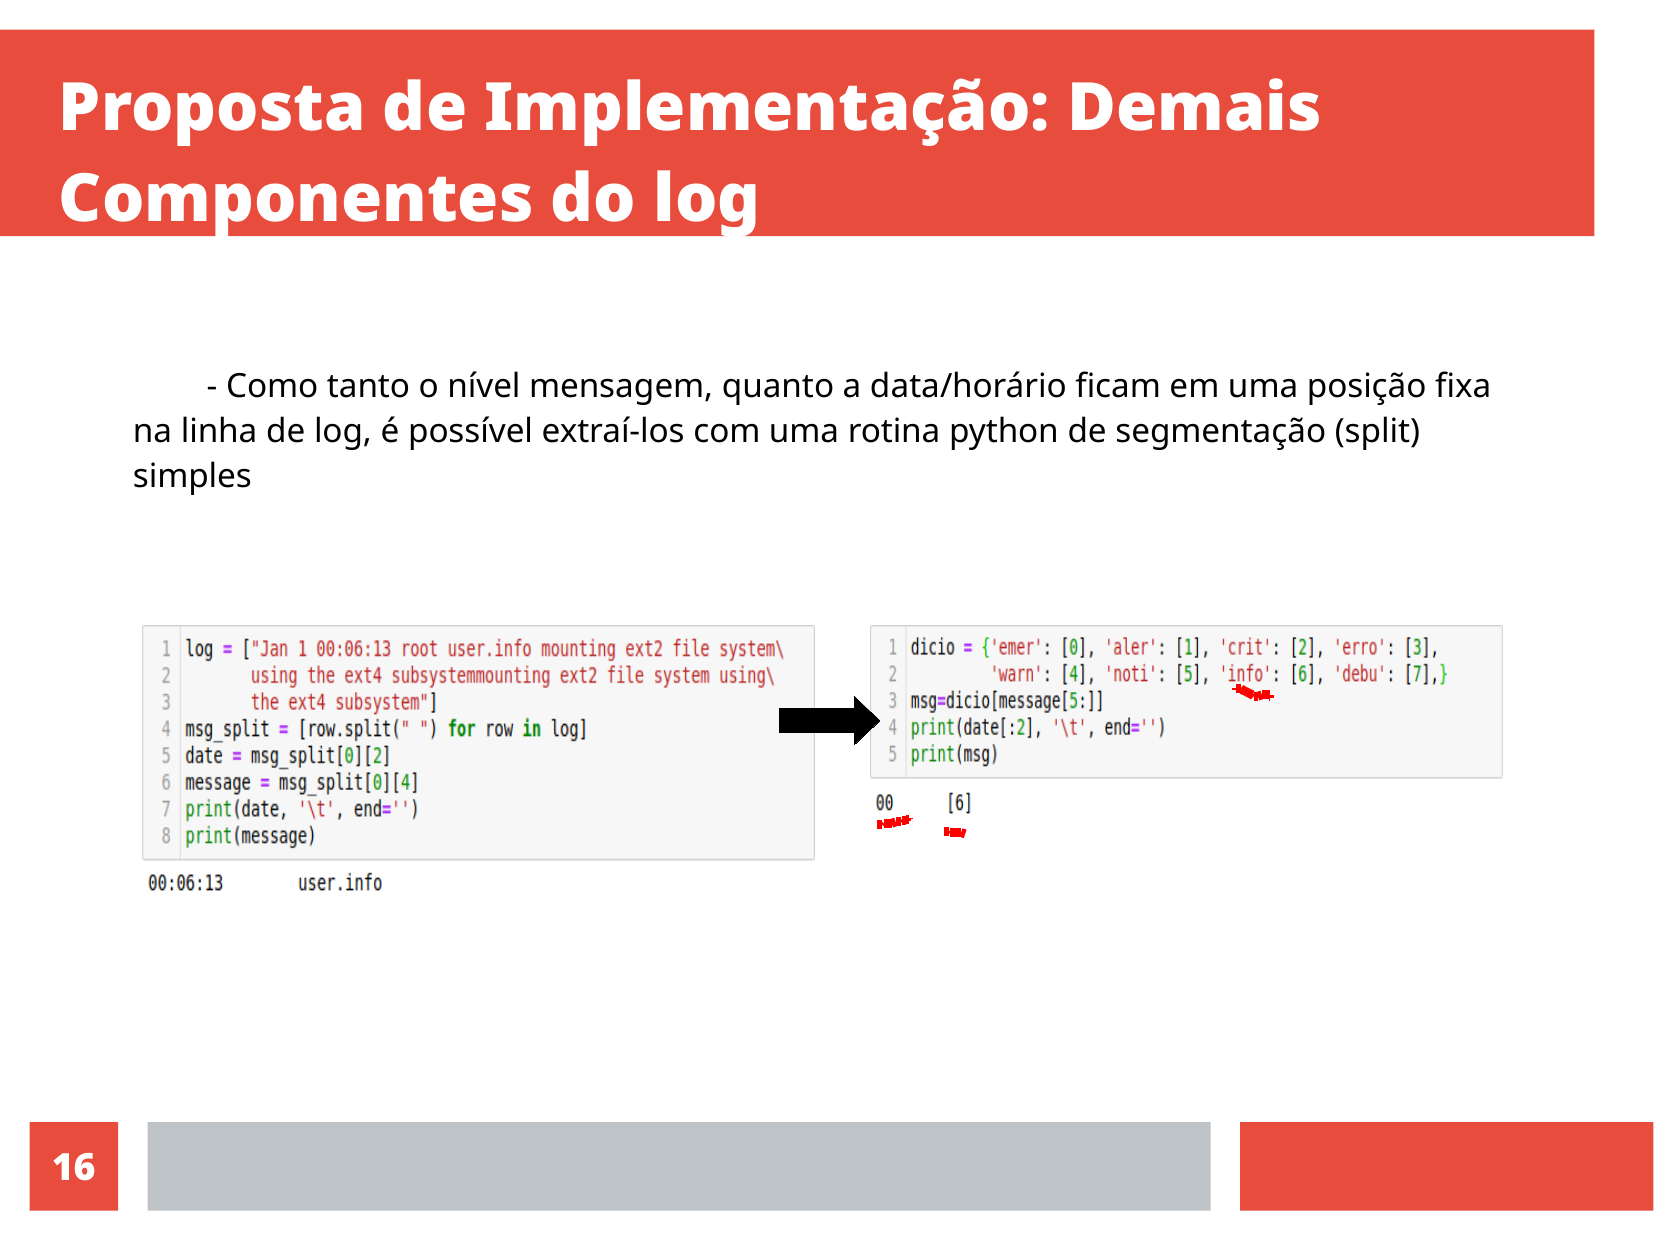

# Proposta de Implementação: Demais Componentes do log
	- Como tanto o nível mensagem, quanto a data/horário ficam em uma posição fixa na linha de log, é possível extraí-los com uma rotina python de segmentação (split) simples
16